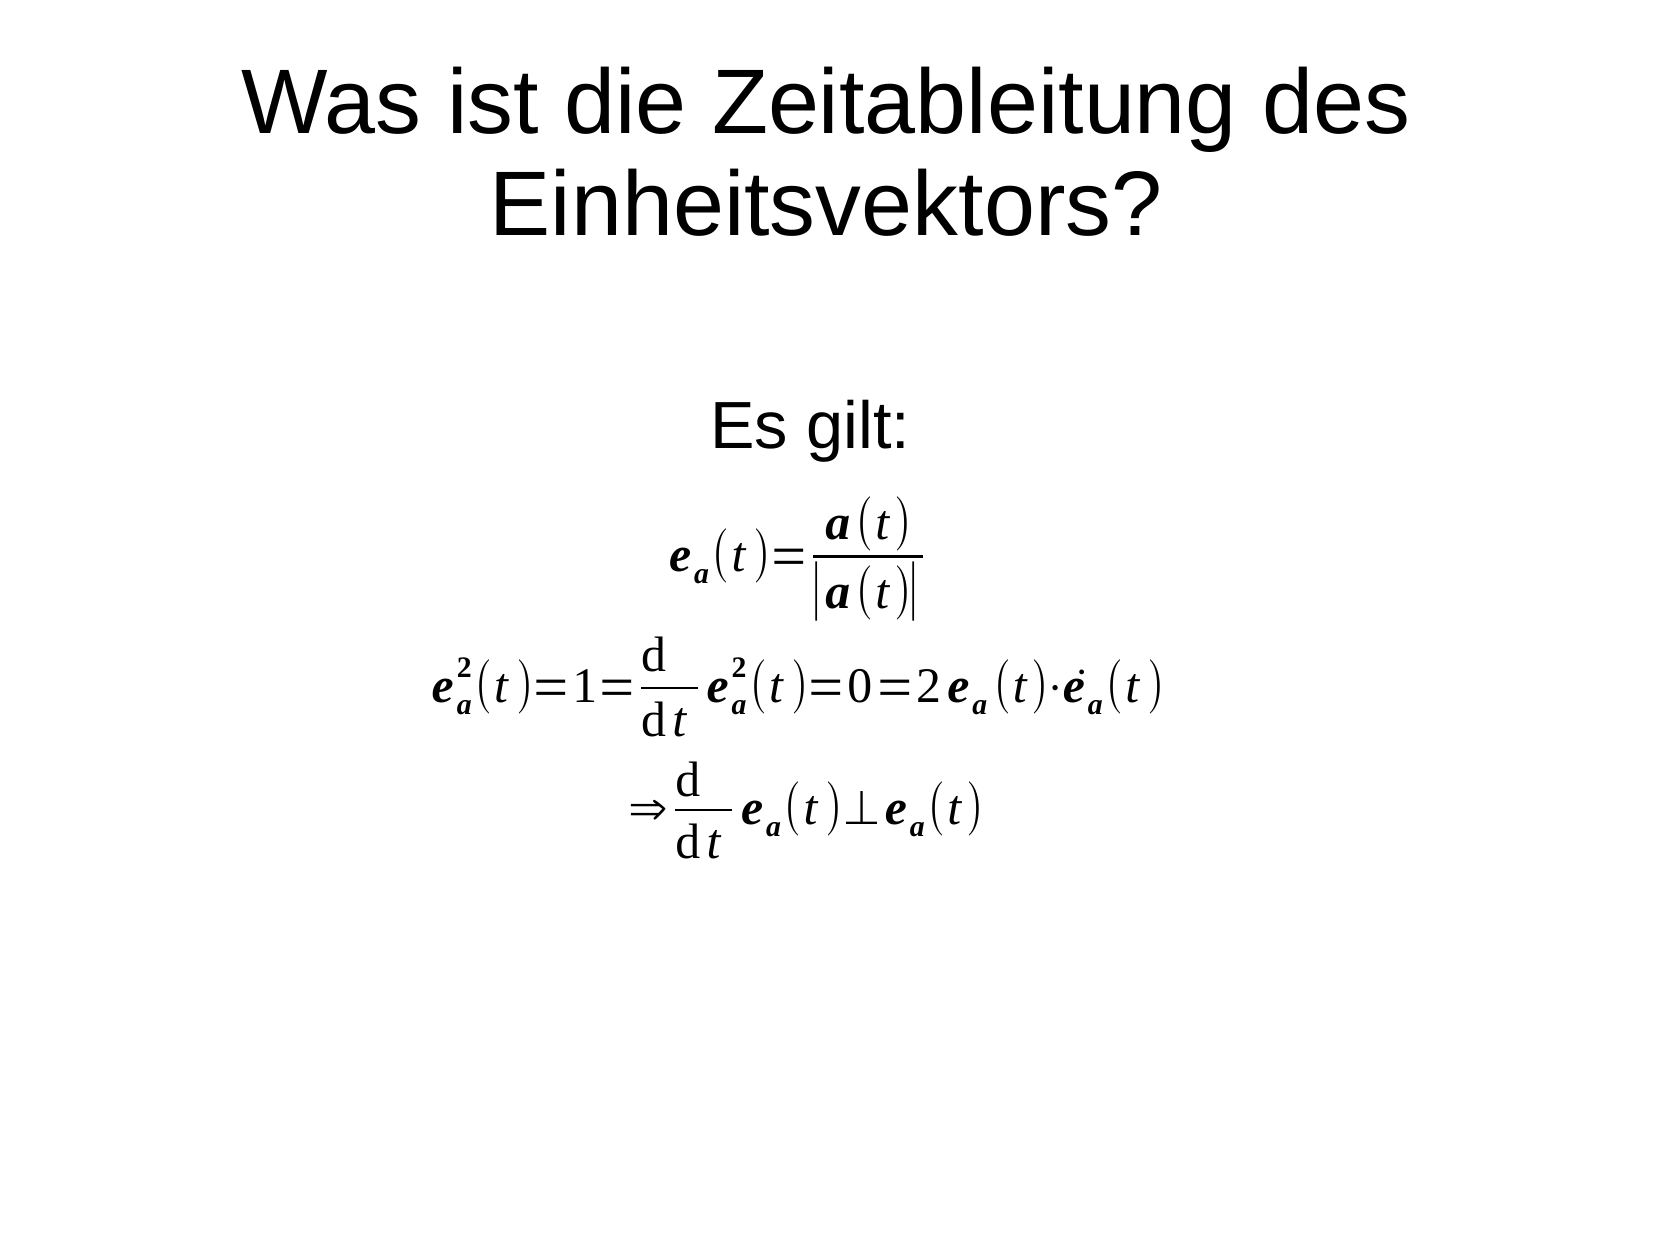

# Was ist die Zeitableitung des Einheitsvektors?
Es gilt: